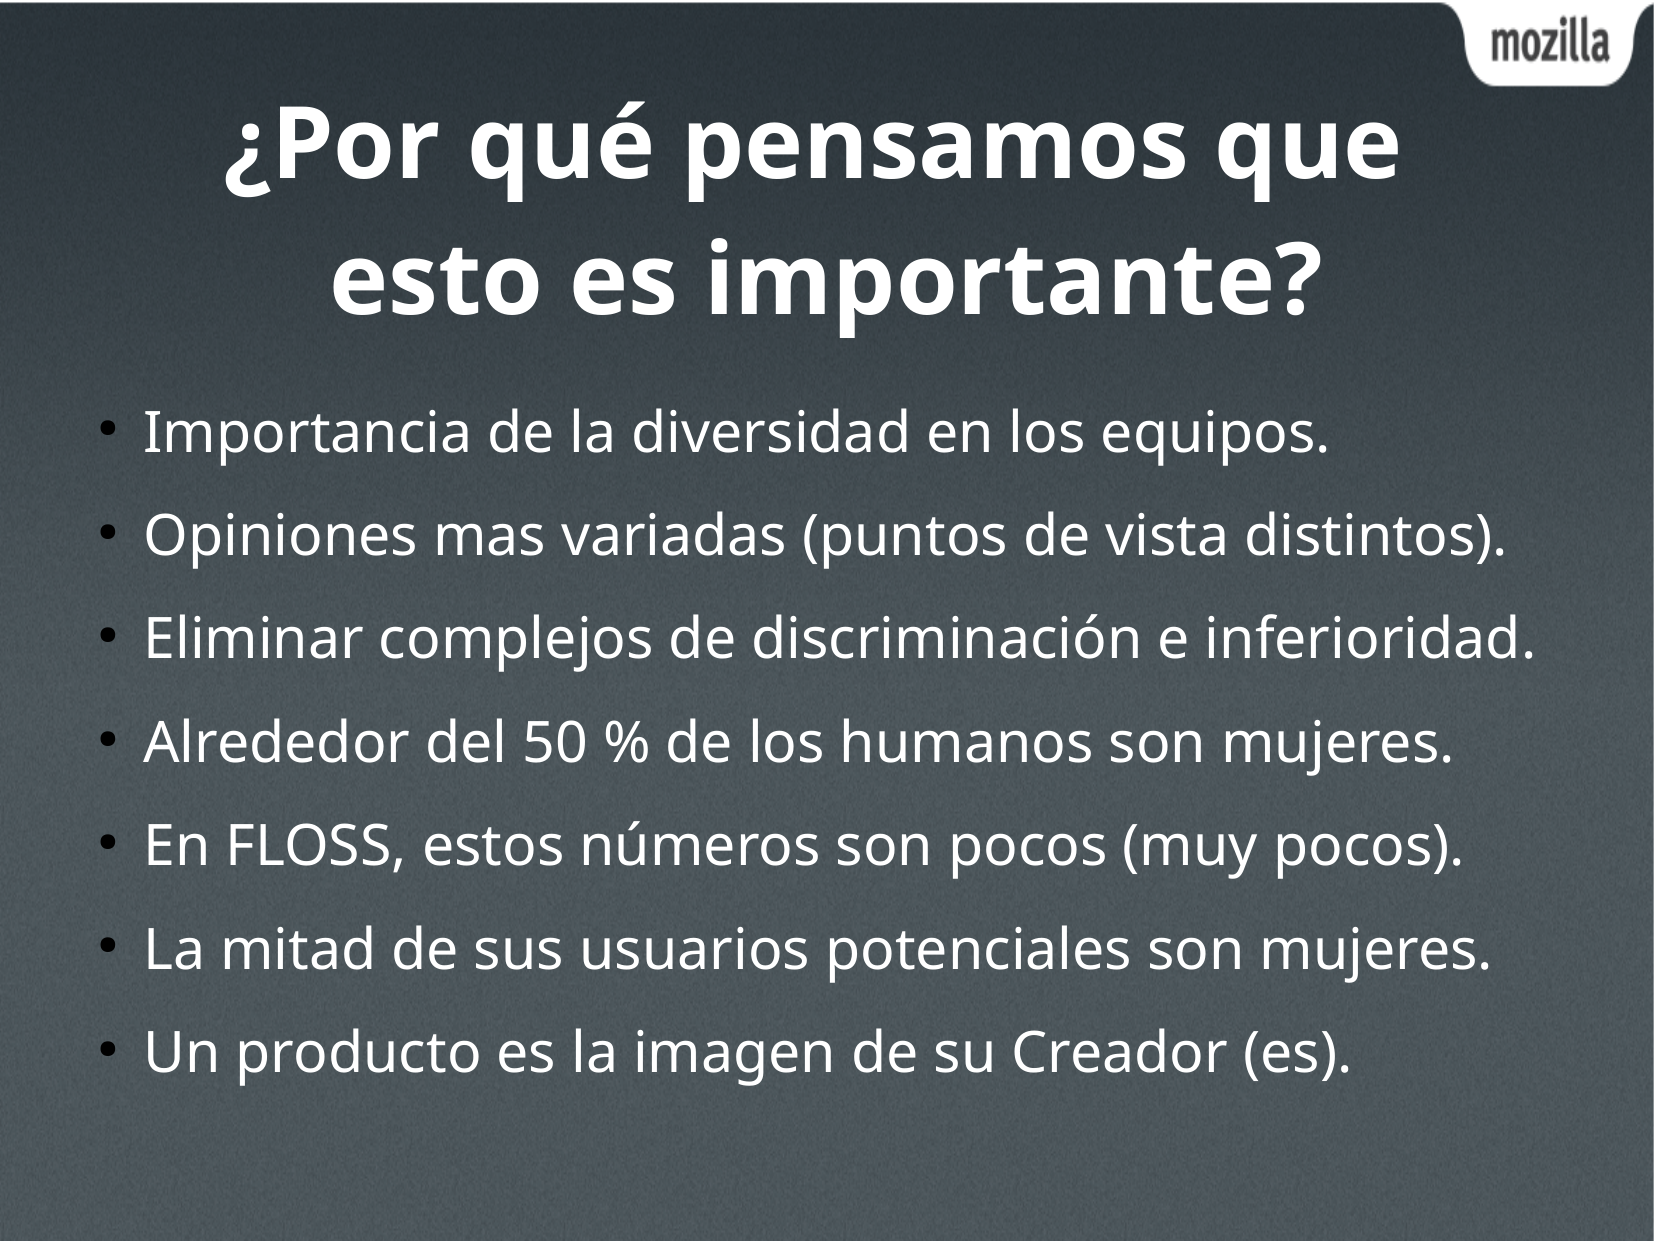

# ¿Por qué pensamos que esto es importante?
Importancia de la diversidad en los equipos.
Opiniones mas variadas (puntos de vista distintos).
Eliminar complejos de discriminación e inferioridad.
Alrededor del 50 % de los humanos son mujeres.
En FLOSS, estos números son pocos (muy pocos).
La mitad de sus usuarios potenciales son mujeres.
Un producto es la imagen de su Creador (es).